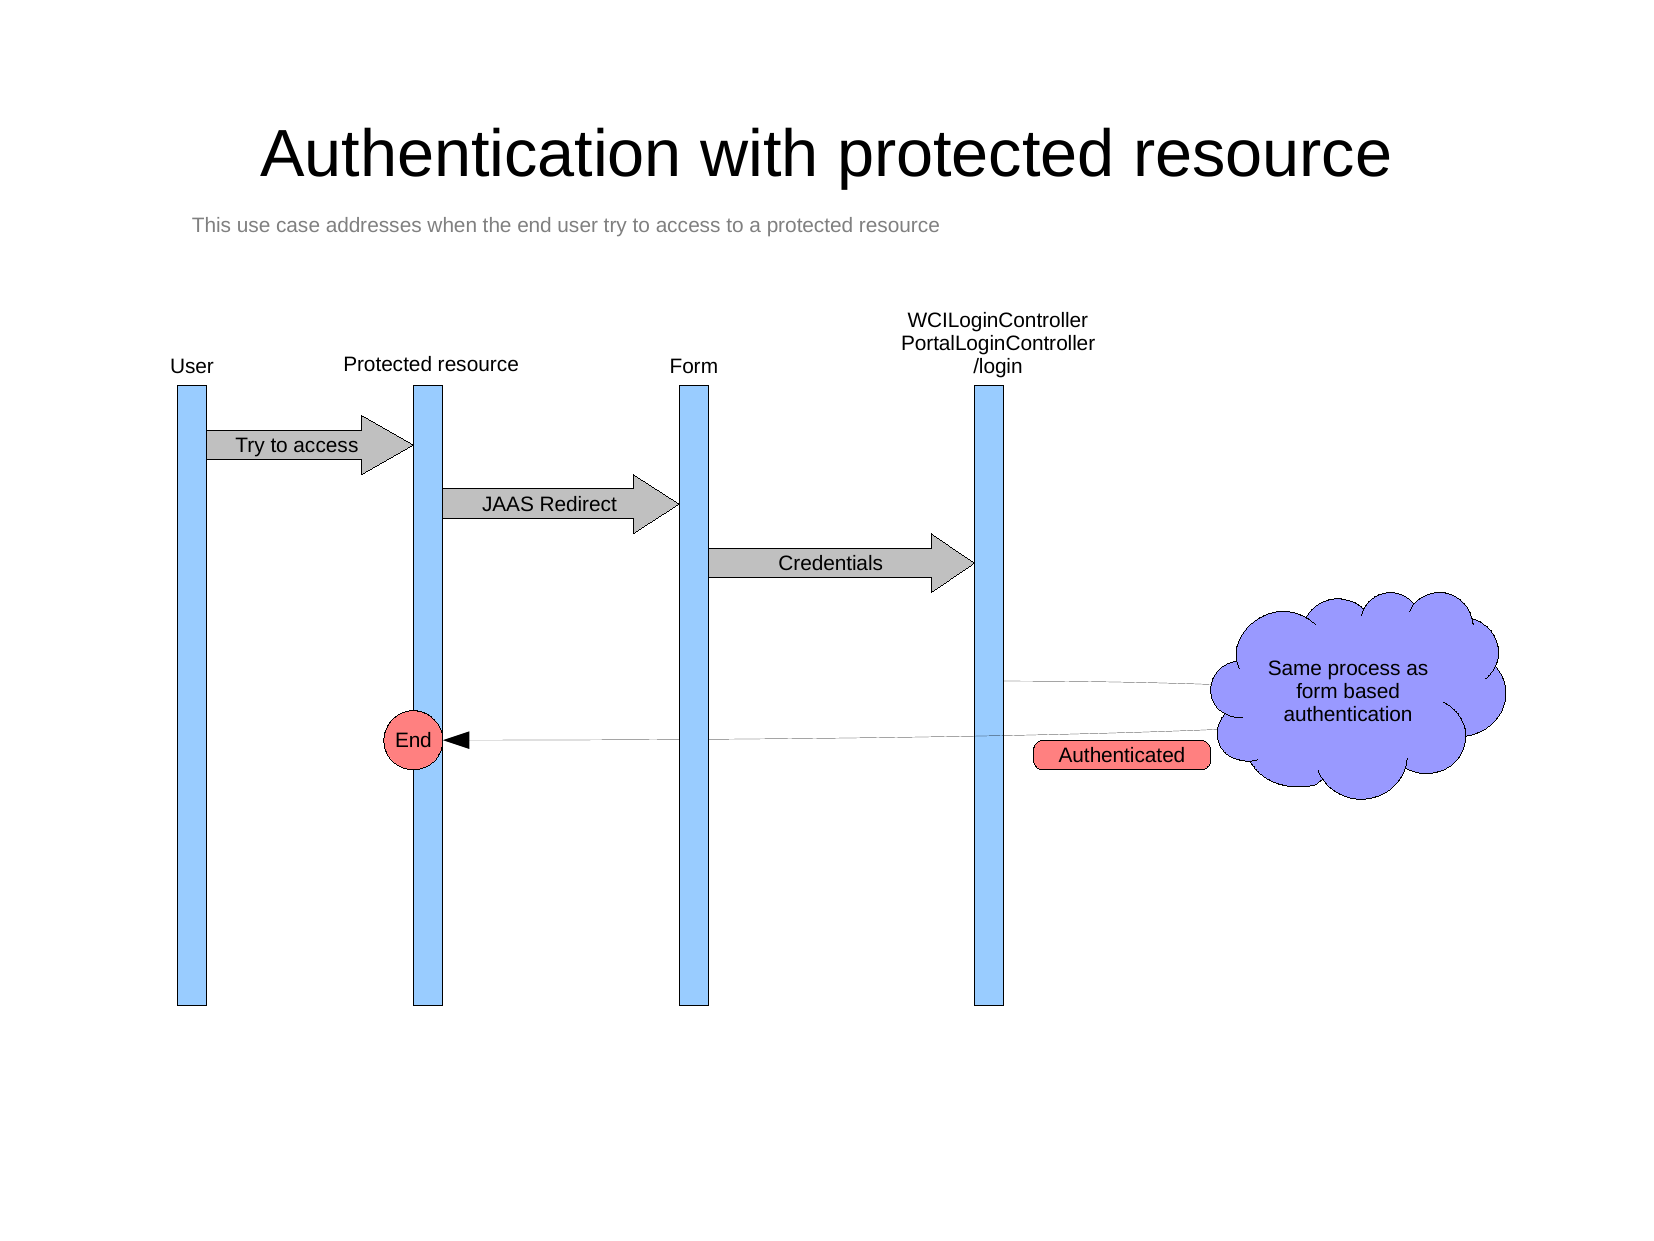

# Authentication with protected resource
This use case addresses when the end user try to access to a protected resource
WCILoginController
PortalLoginController
/login
Protected resource
User
Form
Try to access
JAAS Redirect
Credentials
Same process as
form based
authentication
End
Authenticated